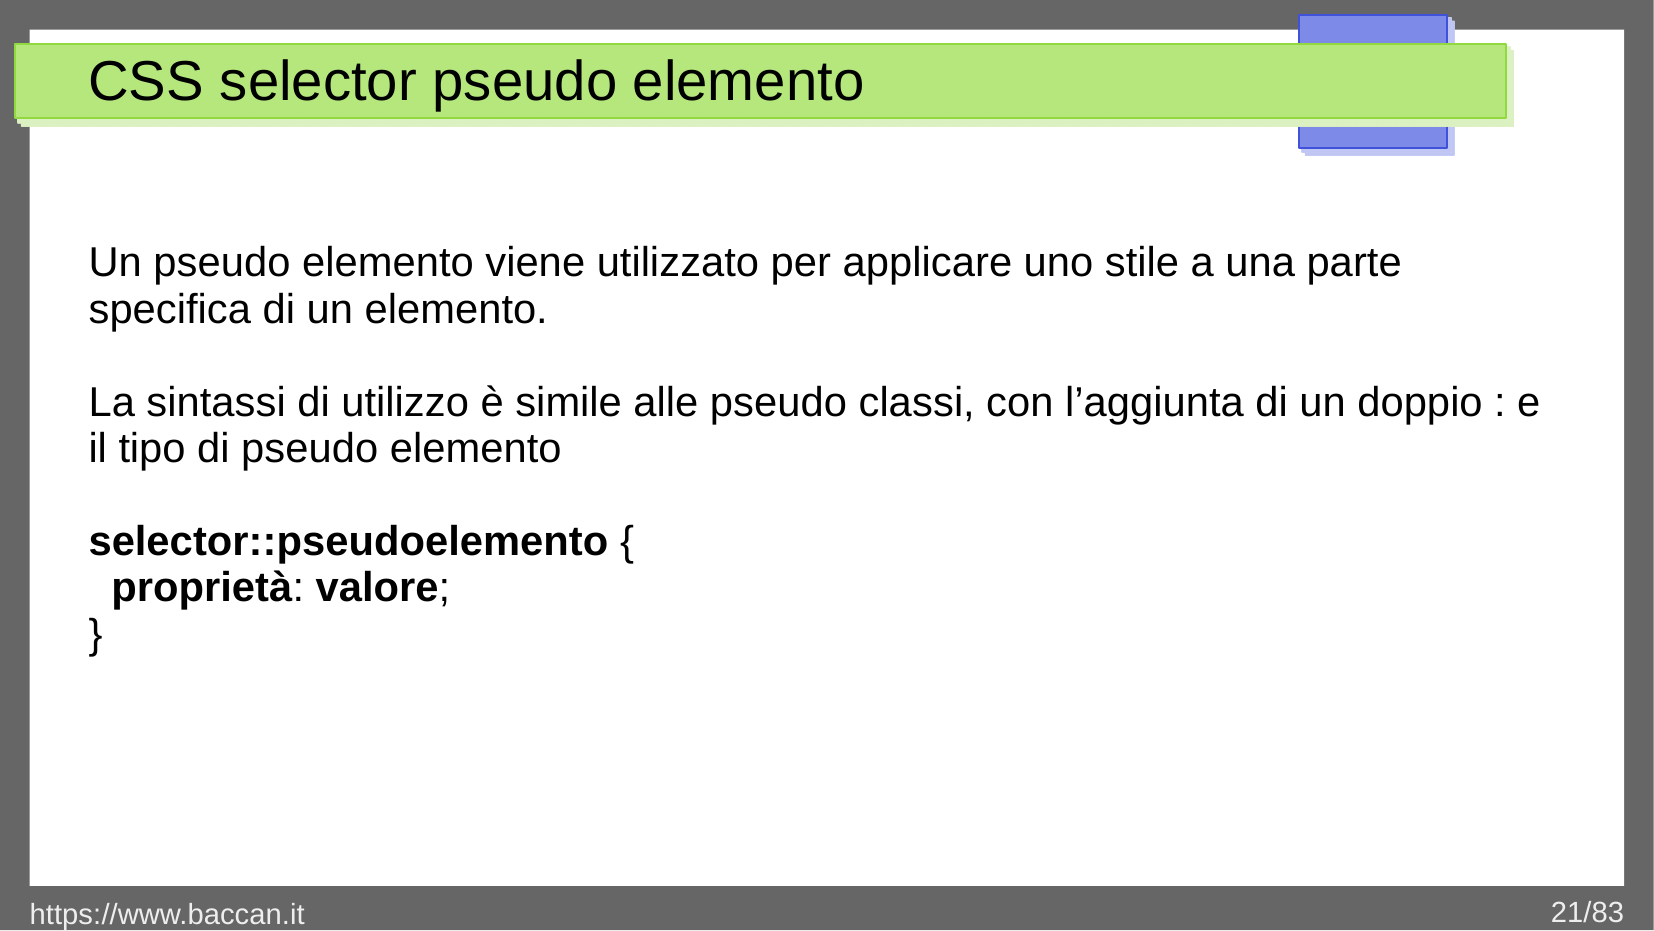

# CSS selector pseudo elemento
Un pseudo elemento viene utilizzato per applicare uno stile a una parte specifica di un elemento.
La sintassi di utilizzo è simile alle pseudo classi, con l’aggiunta di un doppio : e il tipo di pseudo elemento
selector::pseudoelemento {
 proprietà: valore;
}
21
https://www.baccan.it